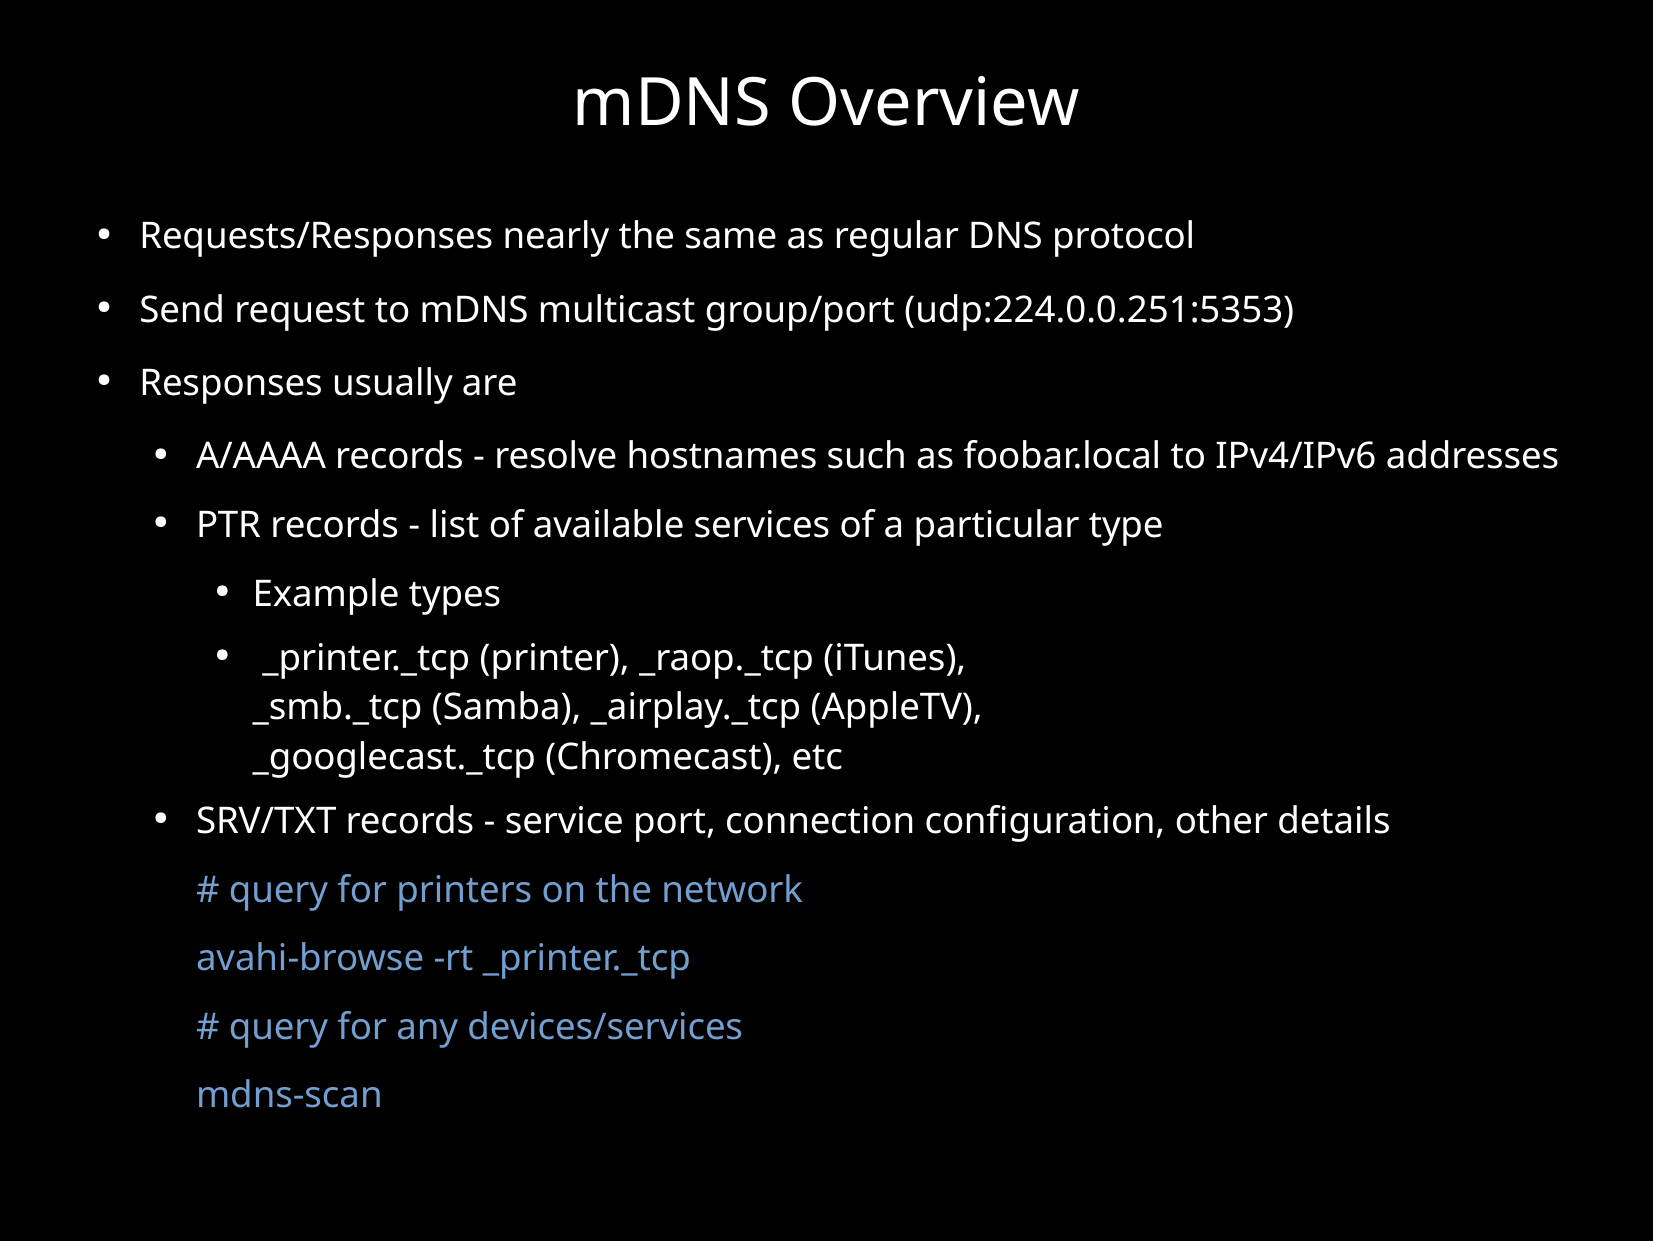

# mDNS Overview
Requests/Responses nearly the same as regular DNS protocol
Send request to mDNS multicast group/port (udp:224.0.0.251:5353)
Responses usually are
A/AAAA records - resolve hostnames such as foobar.local to IPv4/IPv6 addresses
PTR records - list of available services of a particular type
Example types
 _printer._tcp (printer), _raop._tcp (iTunes),
_smb._tcp (Samba), _airplay._tcp (AppleTV),
_googlecast._tcp (Chromecast), etc
SRV/TXT records - service port, connection configuration, other details
# query for printers on the network
avahi-browse -rt _printer._tcp
# query for any devices/services
mdns-scan